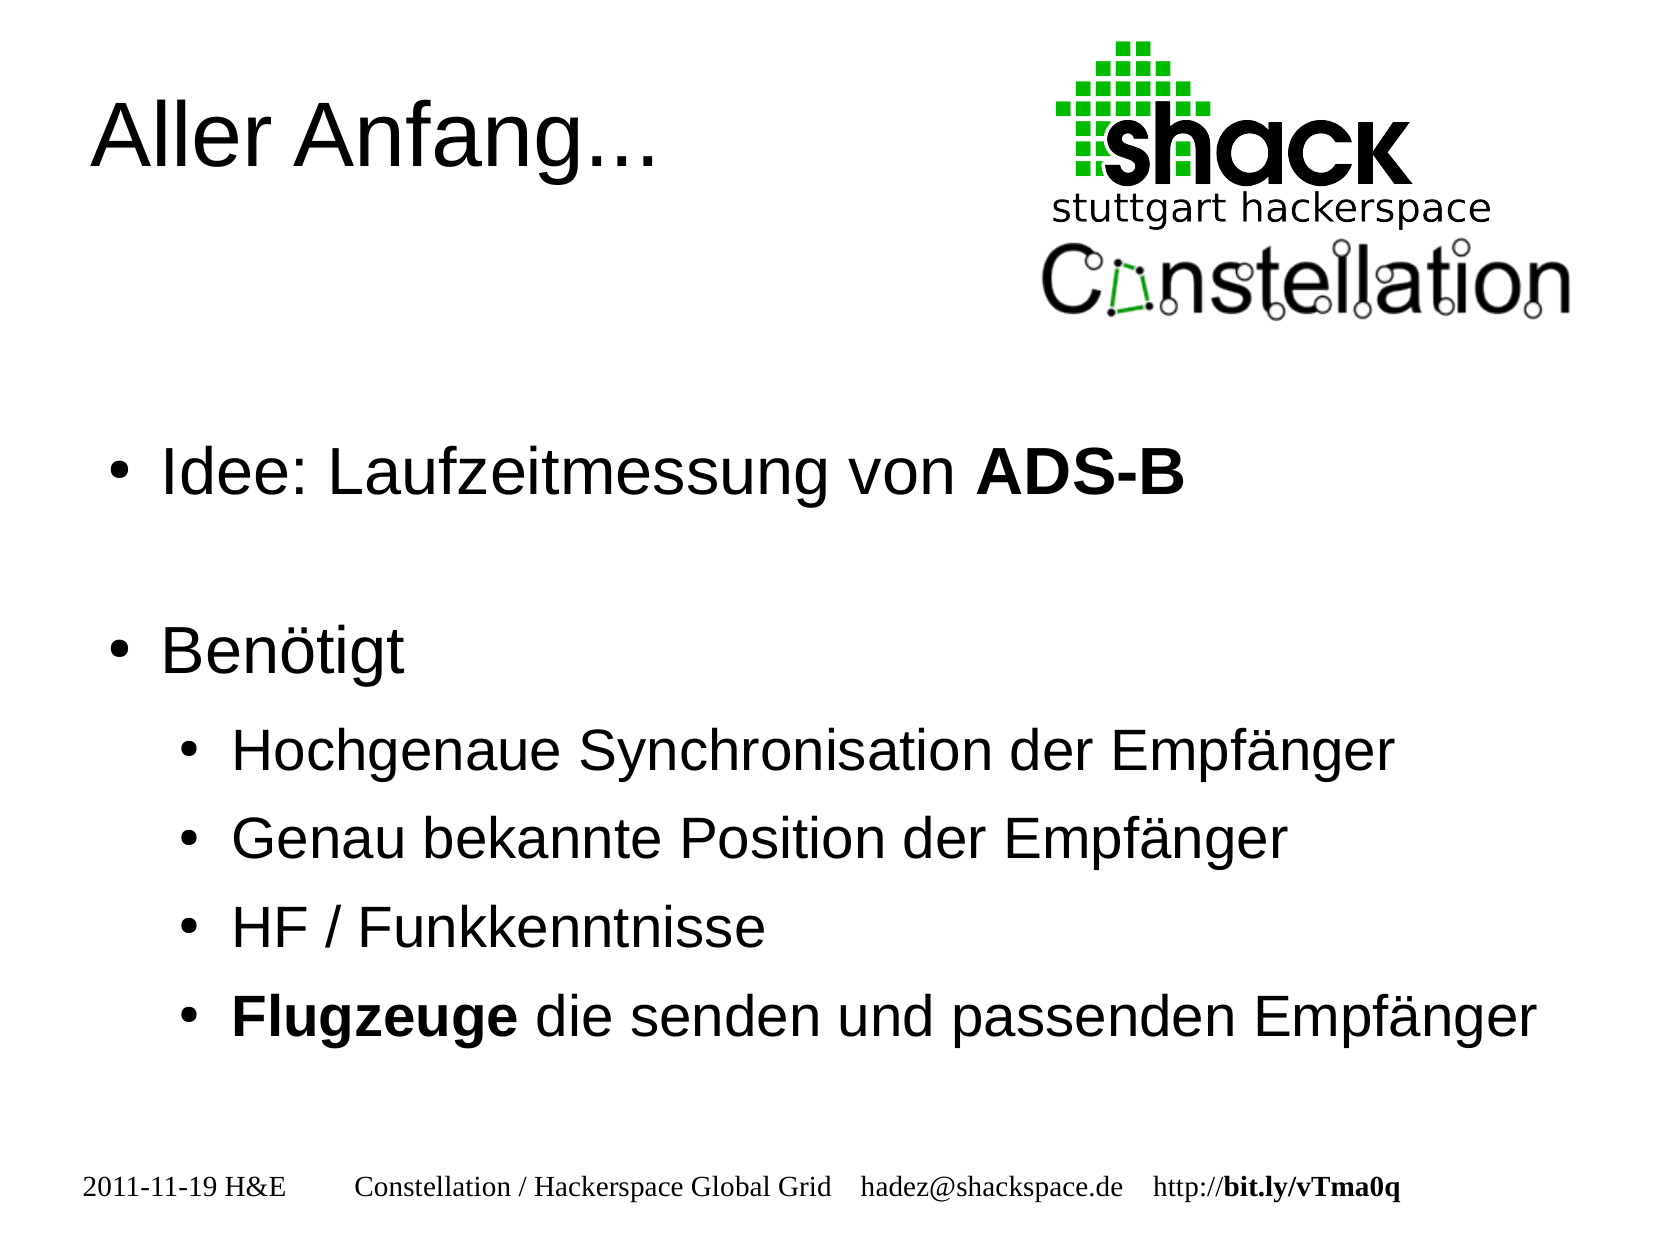

# Aller Anfang...
Idee: Laufzeitmessung von ADS-B
Benötigt
Hochgenaue Synchronisation der Empfänger
Genau bekannte Position der Empfänger
HF / Funkkenntnisse
Flugzeuge die senden und passenden Empfänger